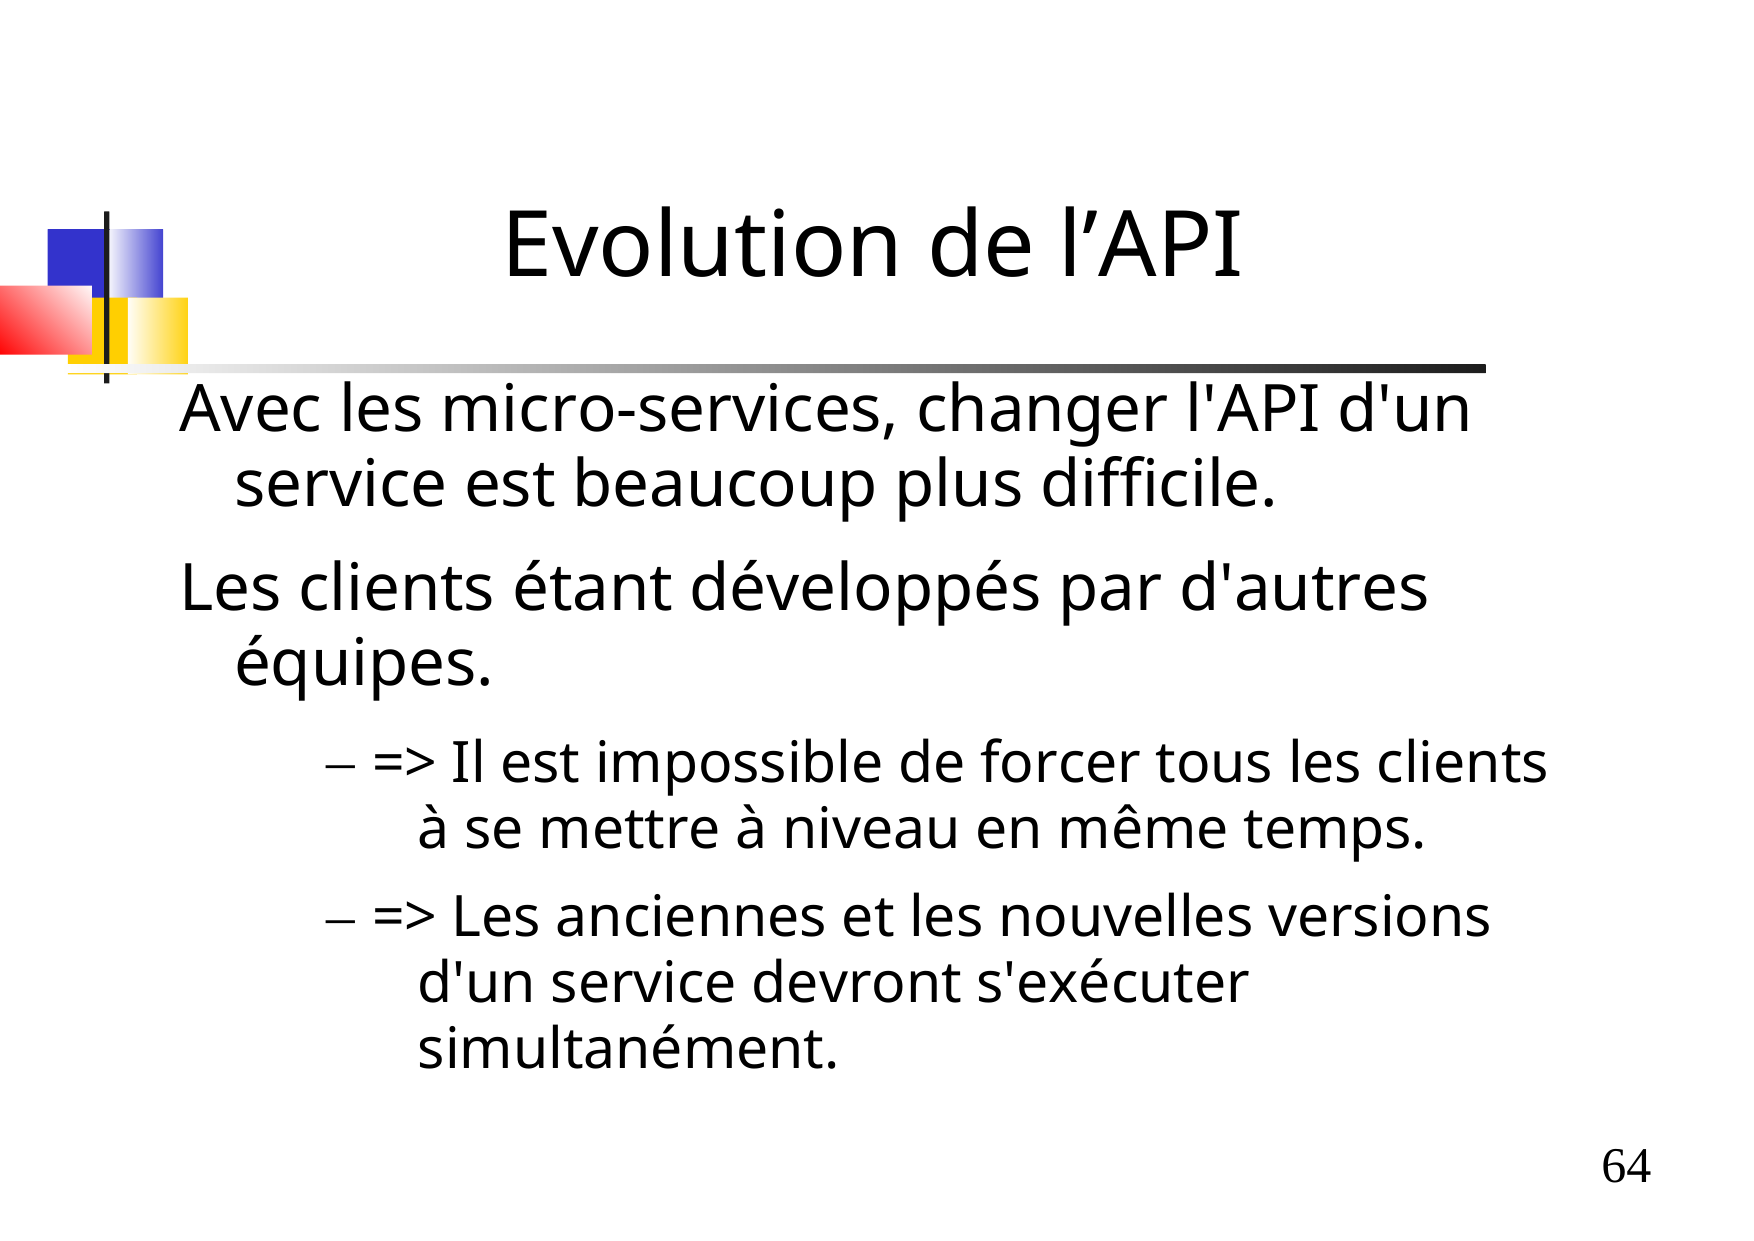

# Evolution de l’API
Avec les micro-services, changer l'API d'un service est beaucoup plus difficile.
Les clients étant développés par d'autres équipes.
=> Il est impossible de forcer tous les clients à se mettre à niveau en même temps.
=> Les anciennes et les nouvelles versions d'un service devront s'exécuter simultanément.